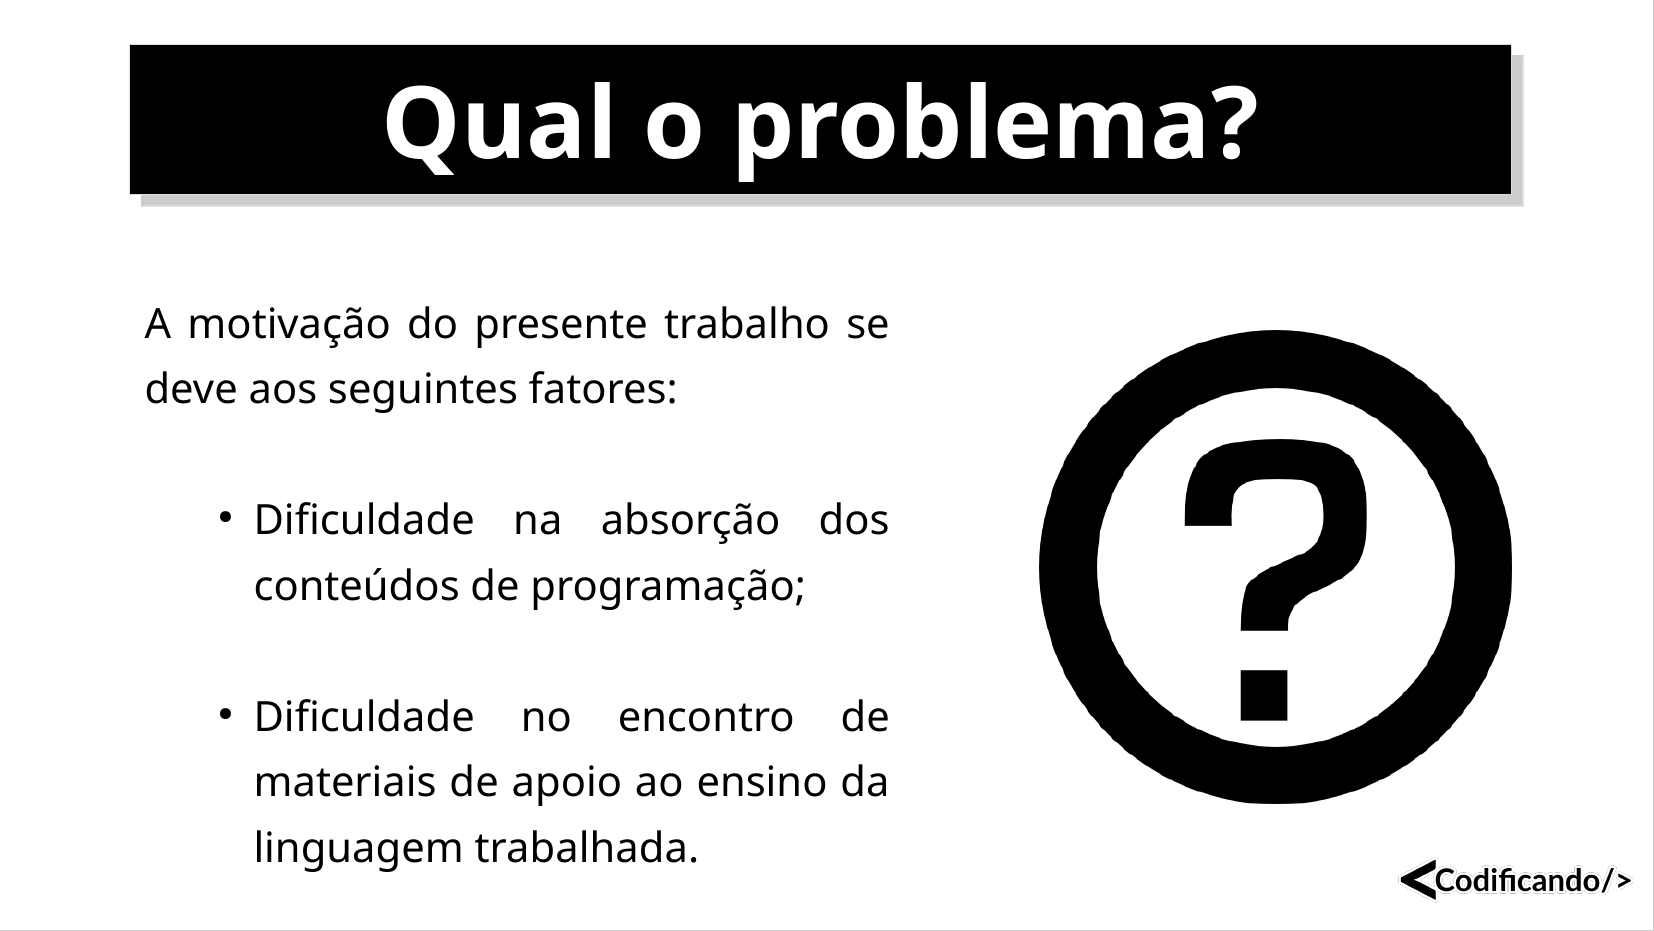

Qual o problema?
A motivação do presente trabalho se deve aos seguintes fatores:
Dificuldade na absorção dos conteúdos de programação;
Dificuldade no encontro de materiais de apoio ao ensino da linguagem trabalhada.